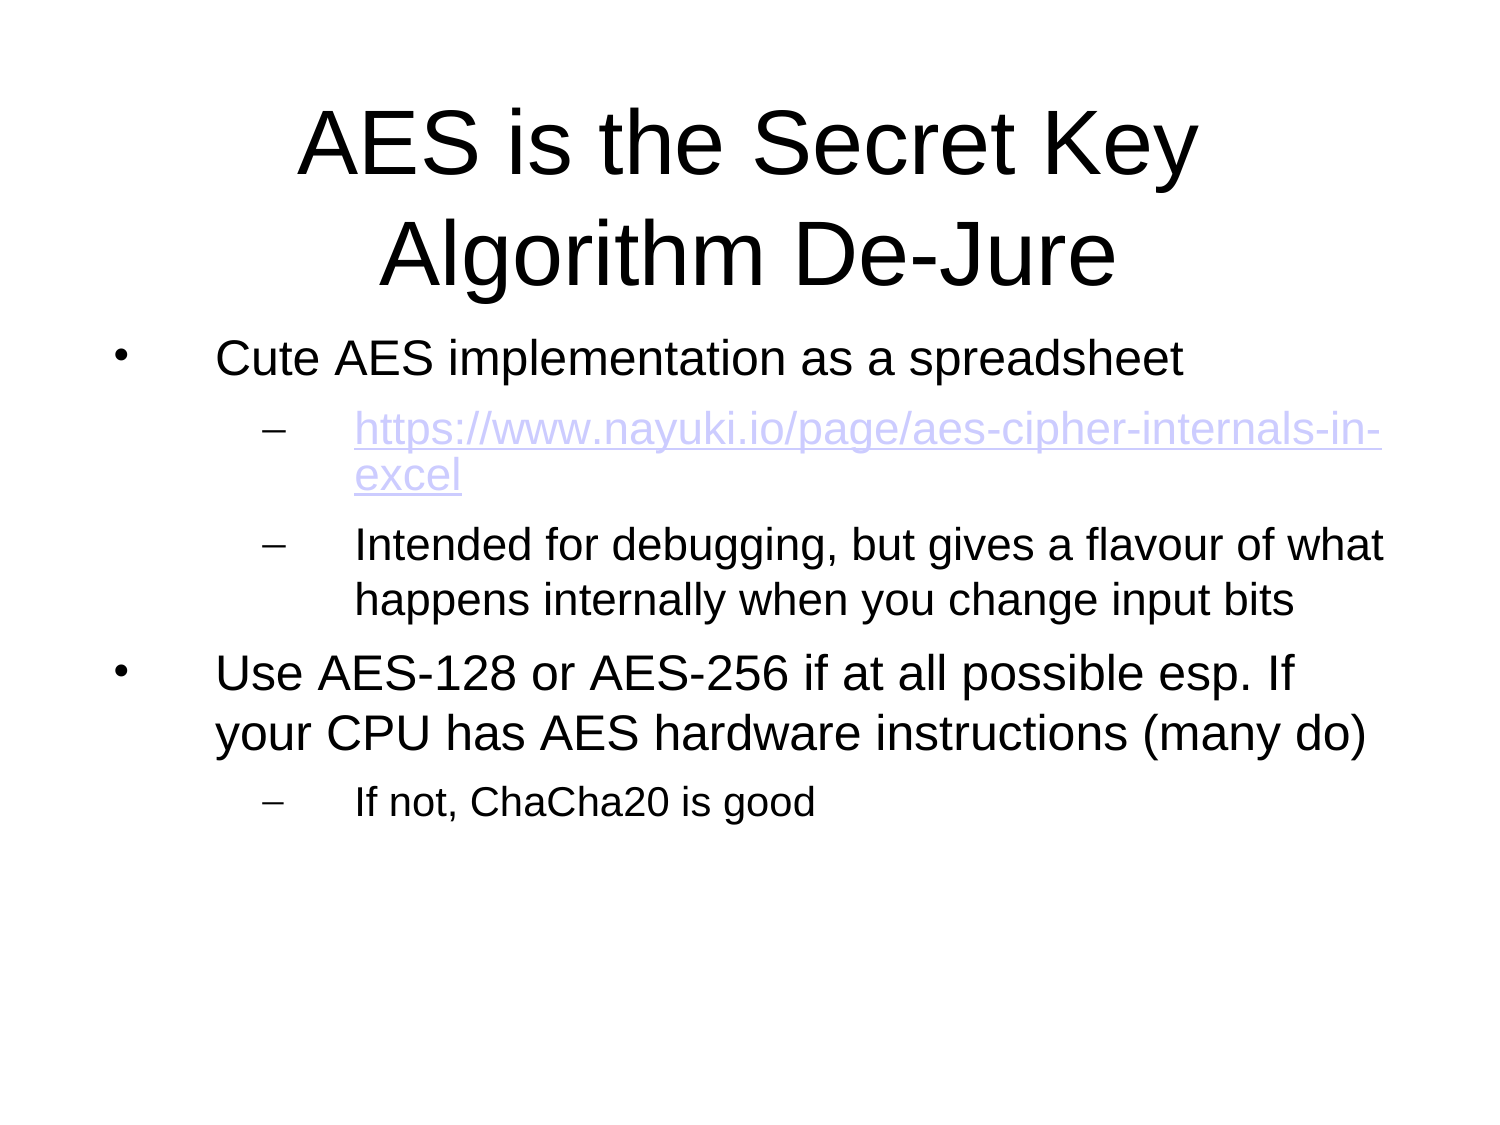

# AES is the Secret Key Algorithm De-Jure
Cute AES implementation as a spreadsheet
https://www.nayuki.io/page/aes-cipher-internals-in-excel
Intended for debugging, but gives a flavour of what happens internally when you change input bits
Use AES-128 or AES-256 if at all possible esp. If your CPU has AES hardware instructions (many do)
If not, ChaCha20 is good